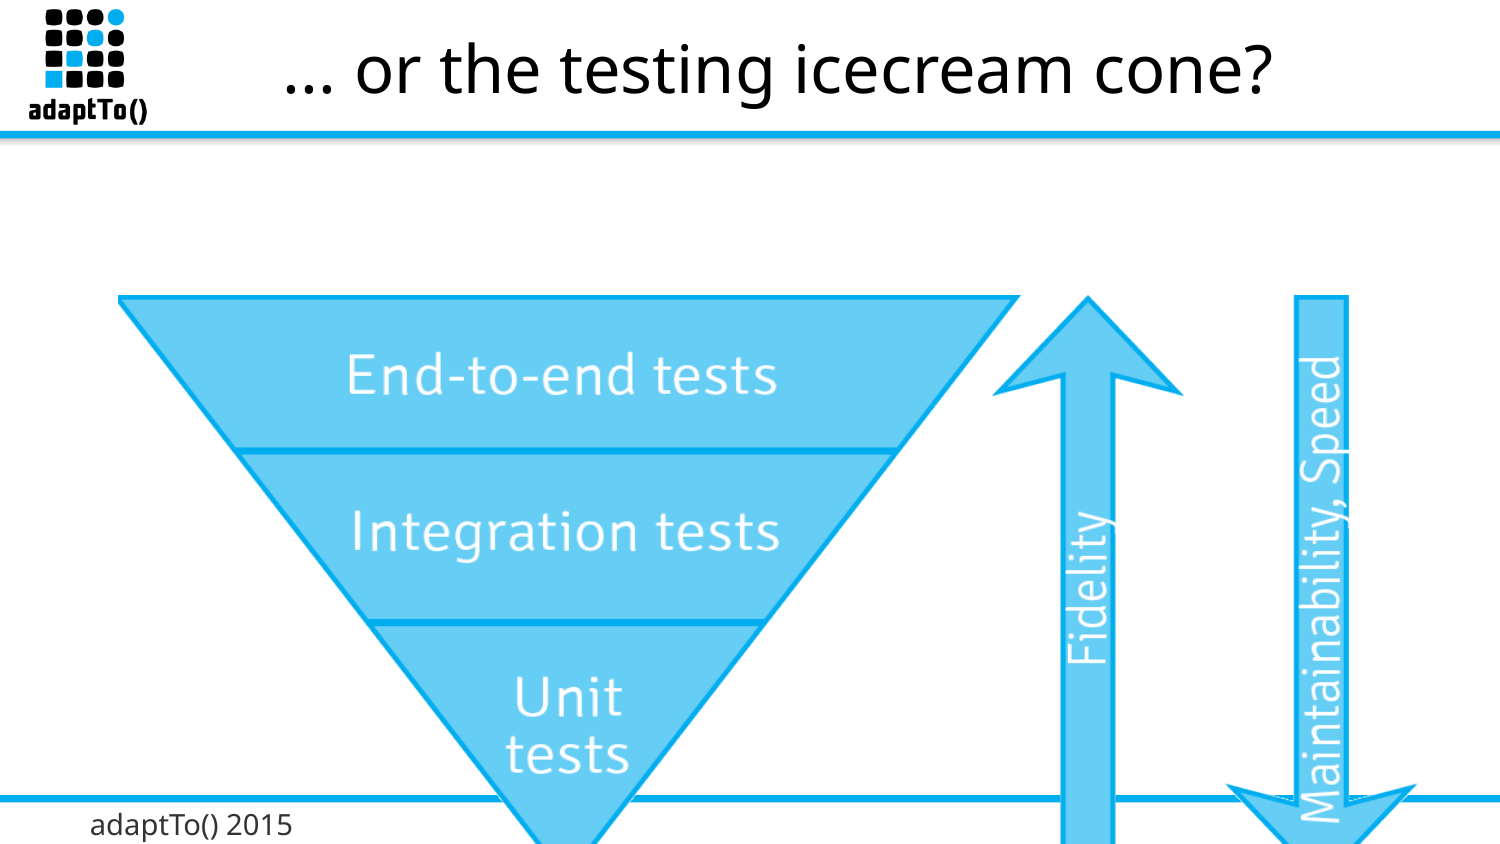

# ... or the testing icecream cone?